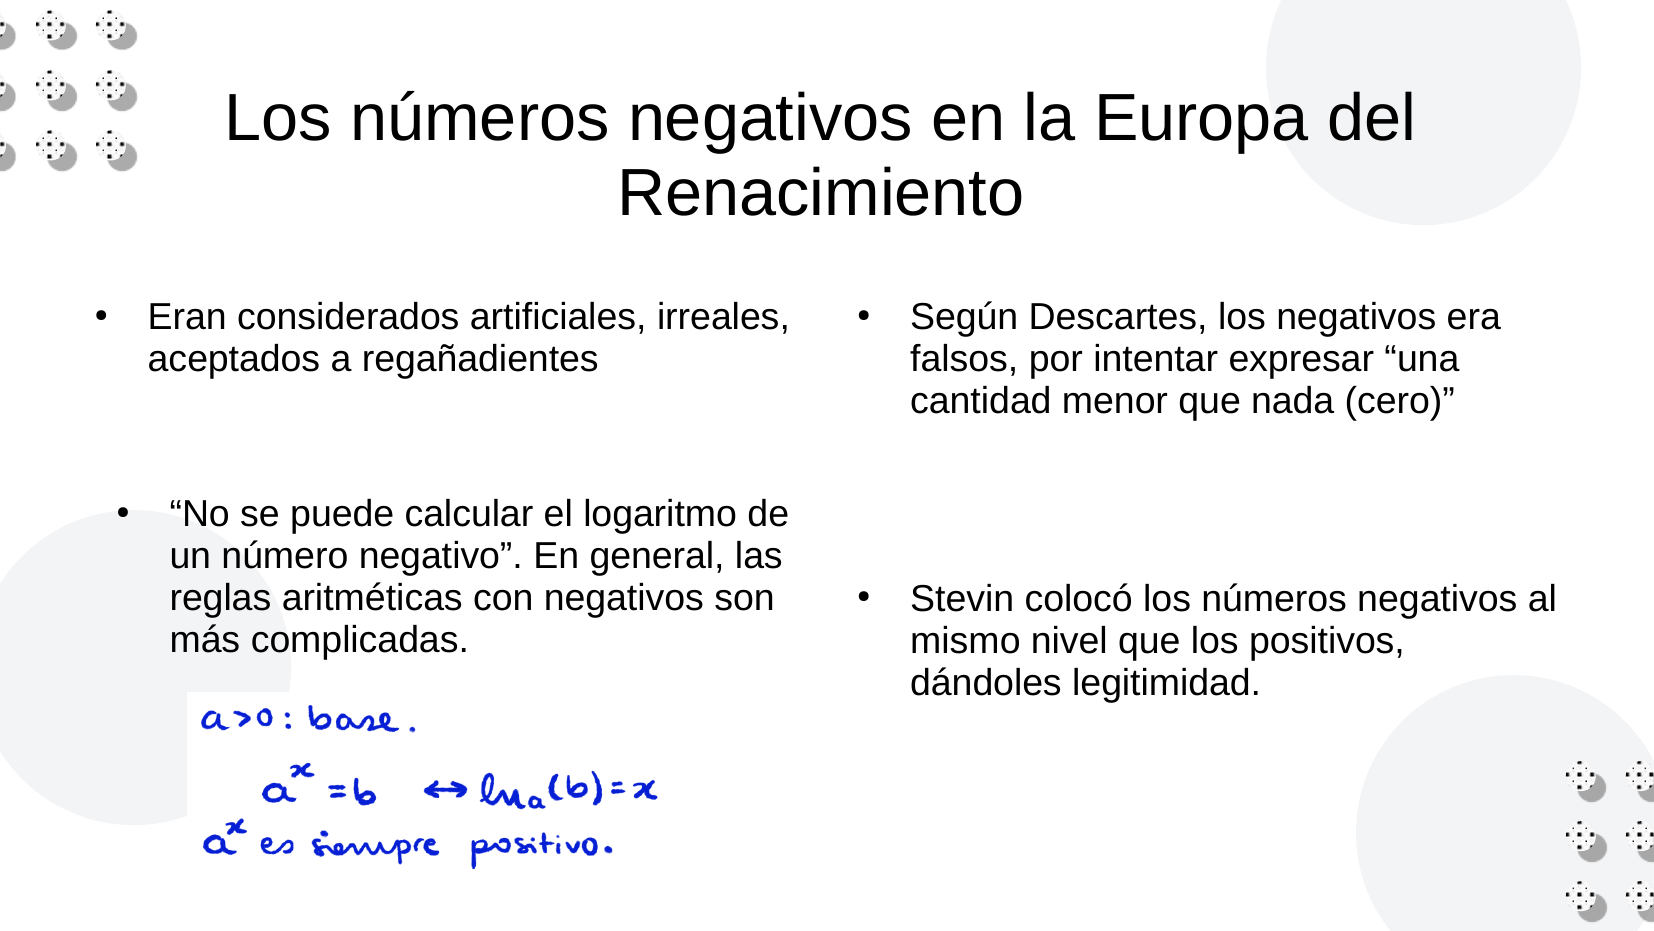

# Los números negativos en la Europa del Renacimiento
Eran considerados artificiales, irreales, aceptados a regañadientes
Según Descartes, los negativos era falsos, por intentar expresar “una cantidad menor que nada (cero)”
“No se puede calcular el logaritmo de un número negativo”. En general, las reglas aritméticas con negativos son más complicadas.
Stevin colocó los números negativos al mismo nivel que los positivos, dándoles legitimidad.